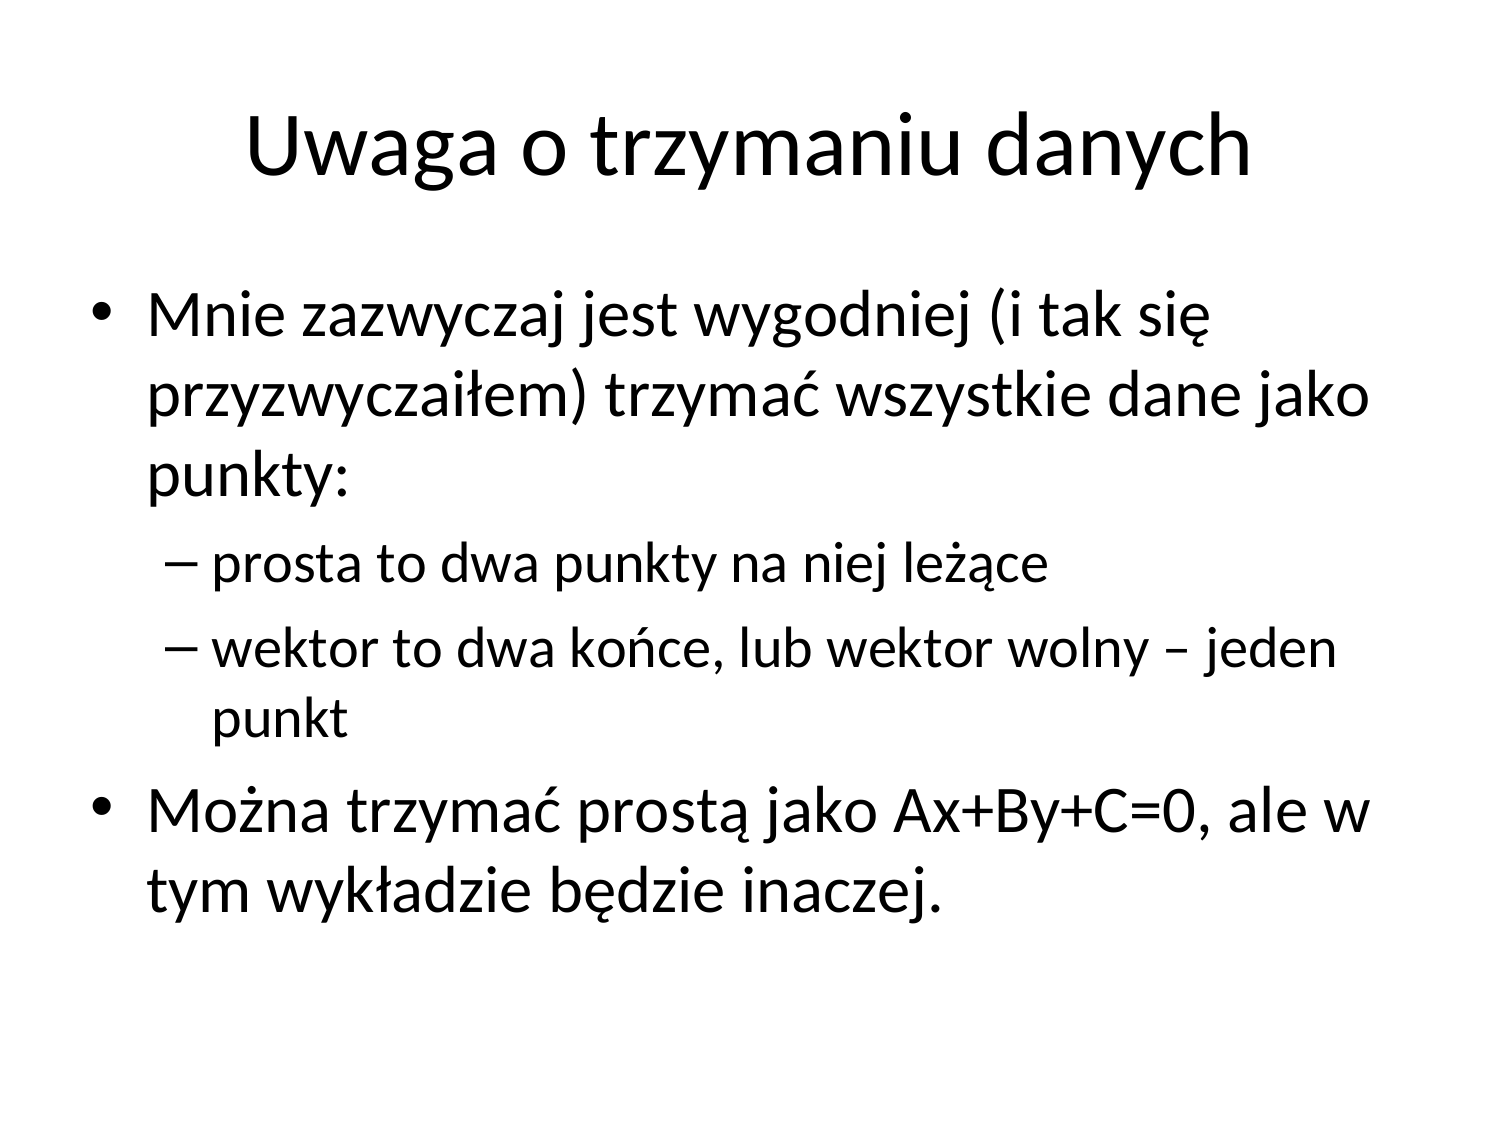

# Uwaga o trzymaniu danych
Mnie zazwyczaj jest wygodniej (i tak się przyzwyczaiłem) trzymać wszystkie dane jako punkty:
prosta to dwa punkty na niej leżące
wektor to dwa końce, lub wektor wolny – jeden punkt
Można trzymać prostą jako Ax+By+C=0, ale w tym wykładzie będzie inaczej.